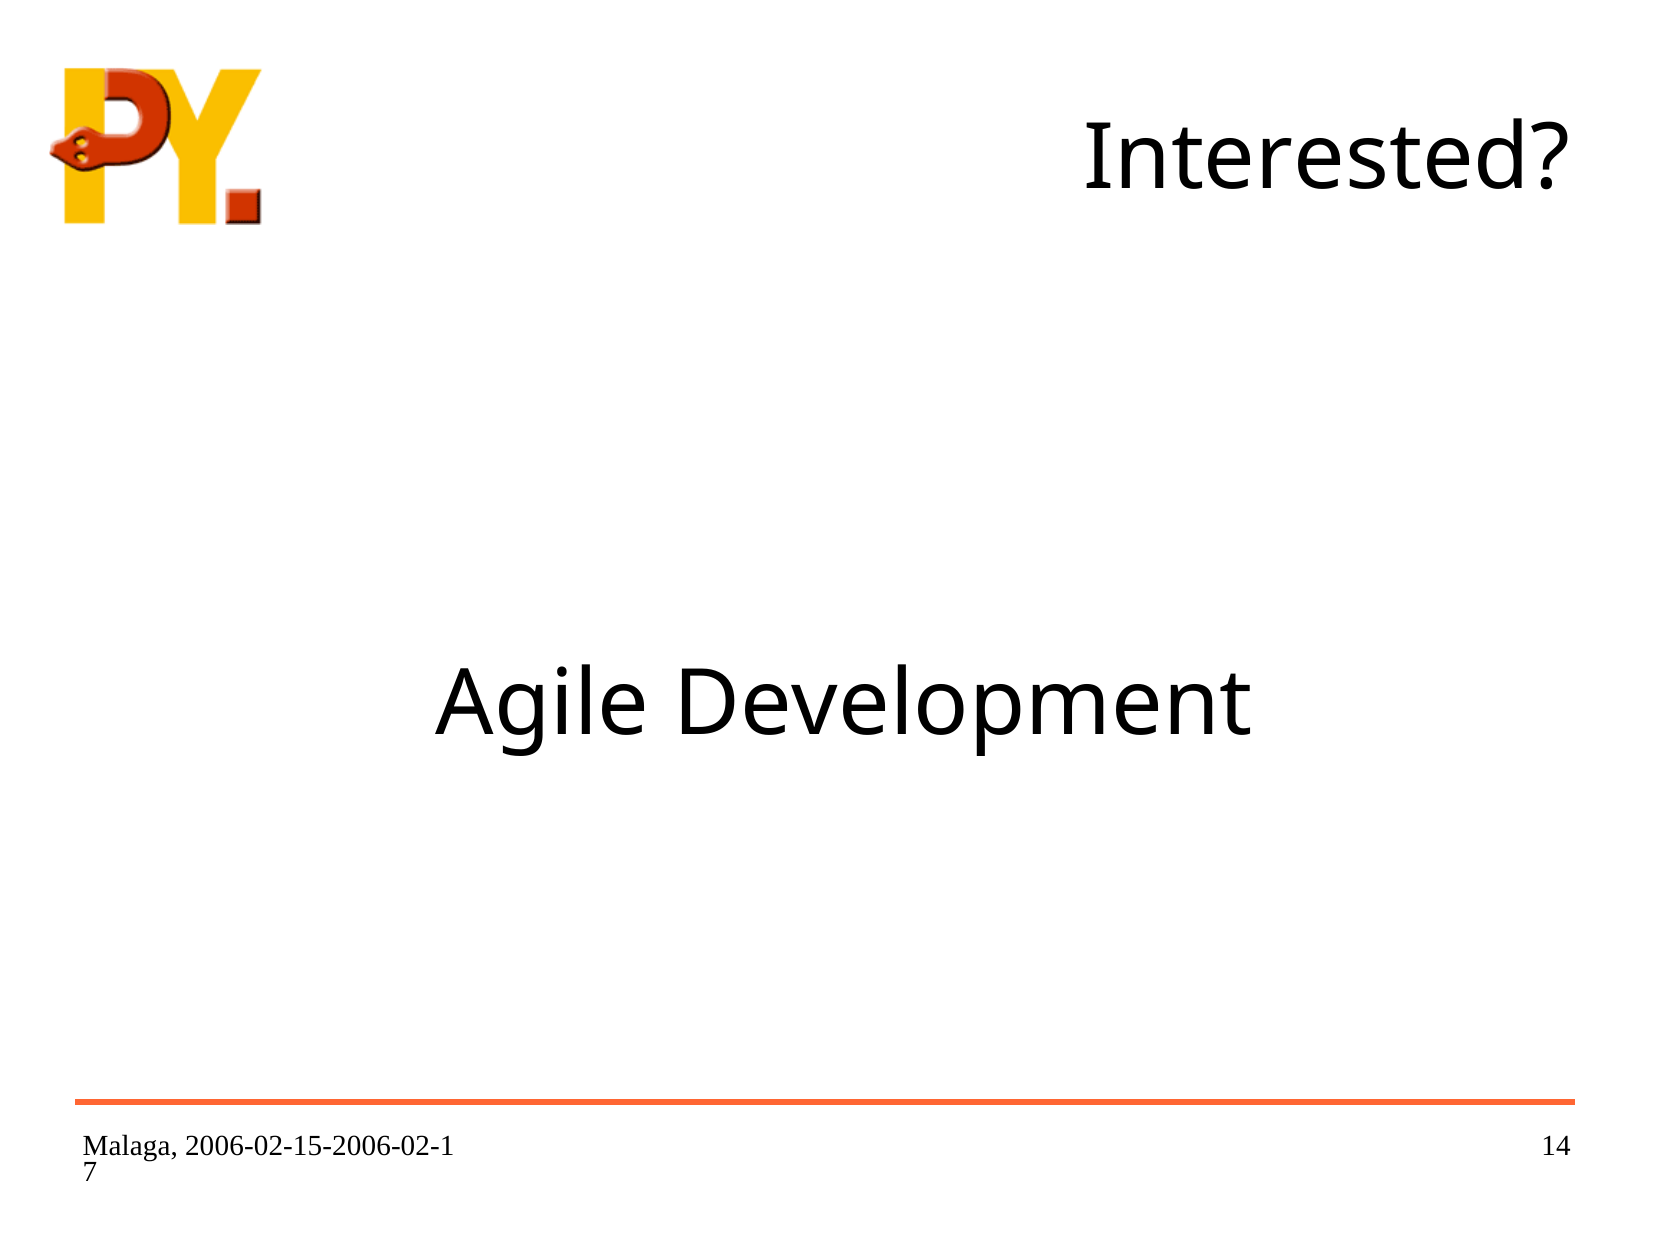

# Interested?
Agile Development
Malaga, 2006-02-15-2006-02-17
14